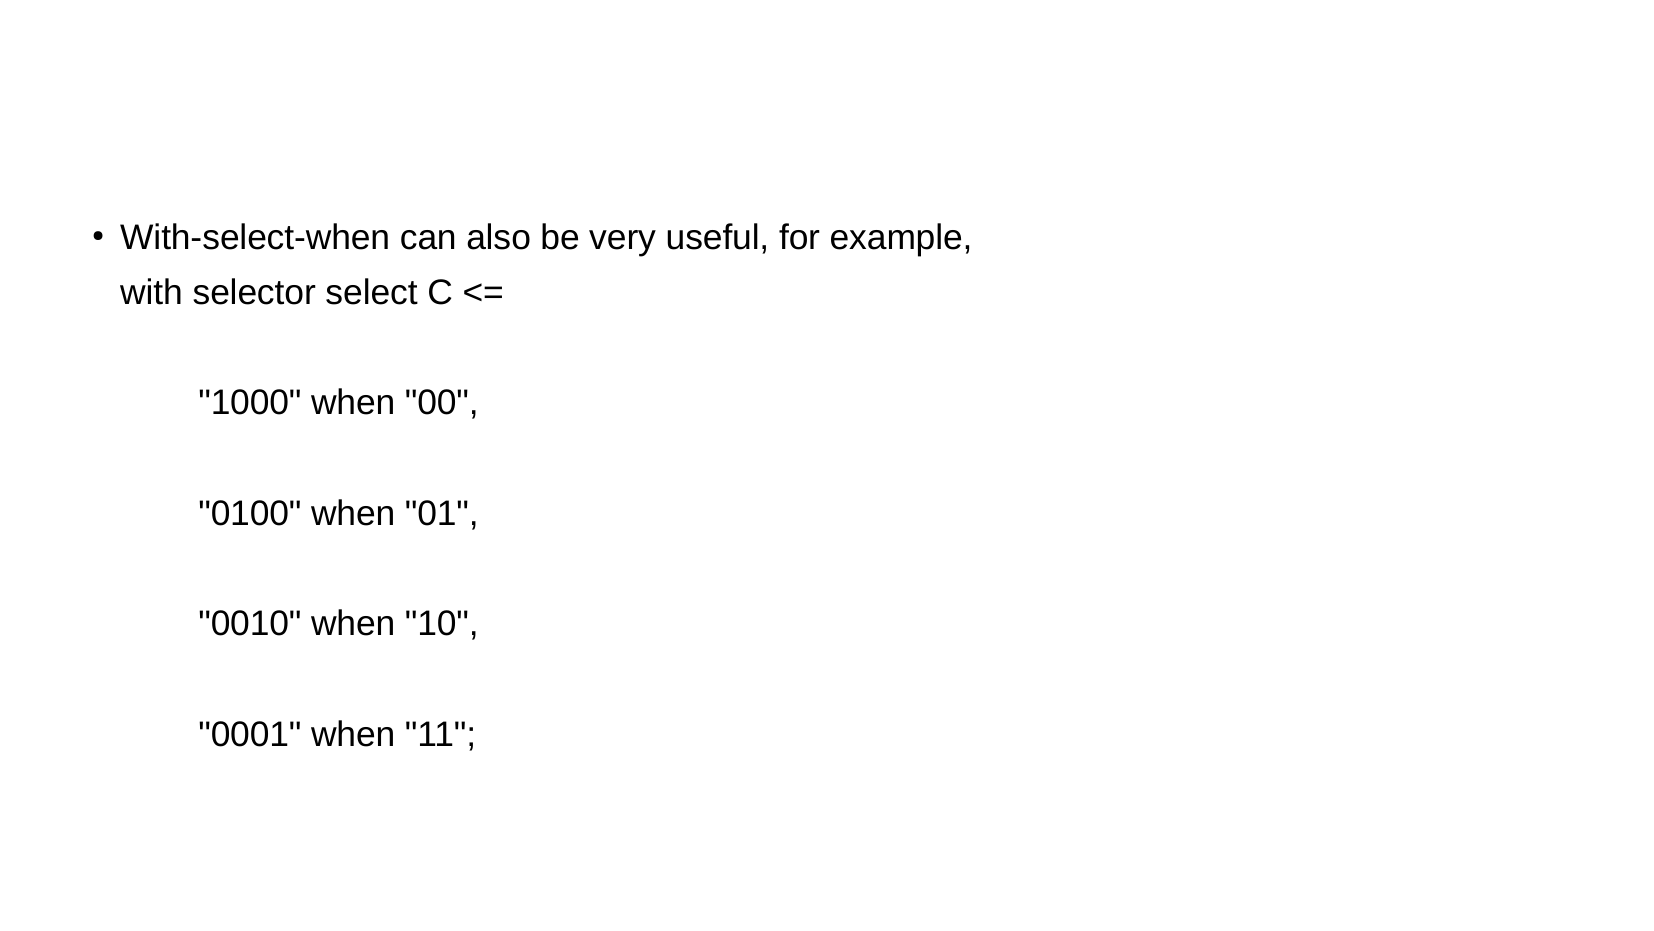

#
With-select-when can also be very useful, for example,
with selector select C <=
 "1000" when "00",
 "0100" when "01",
 "0010" when "10",
 "0001" when "11";